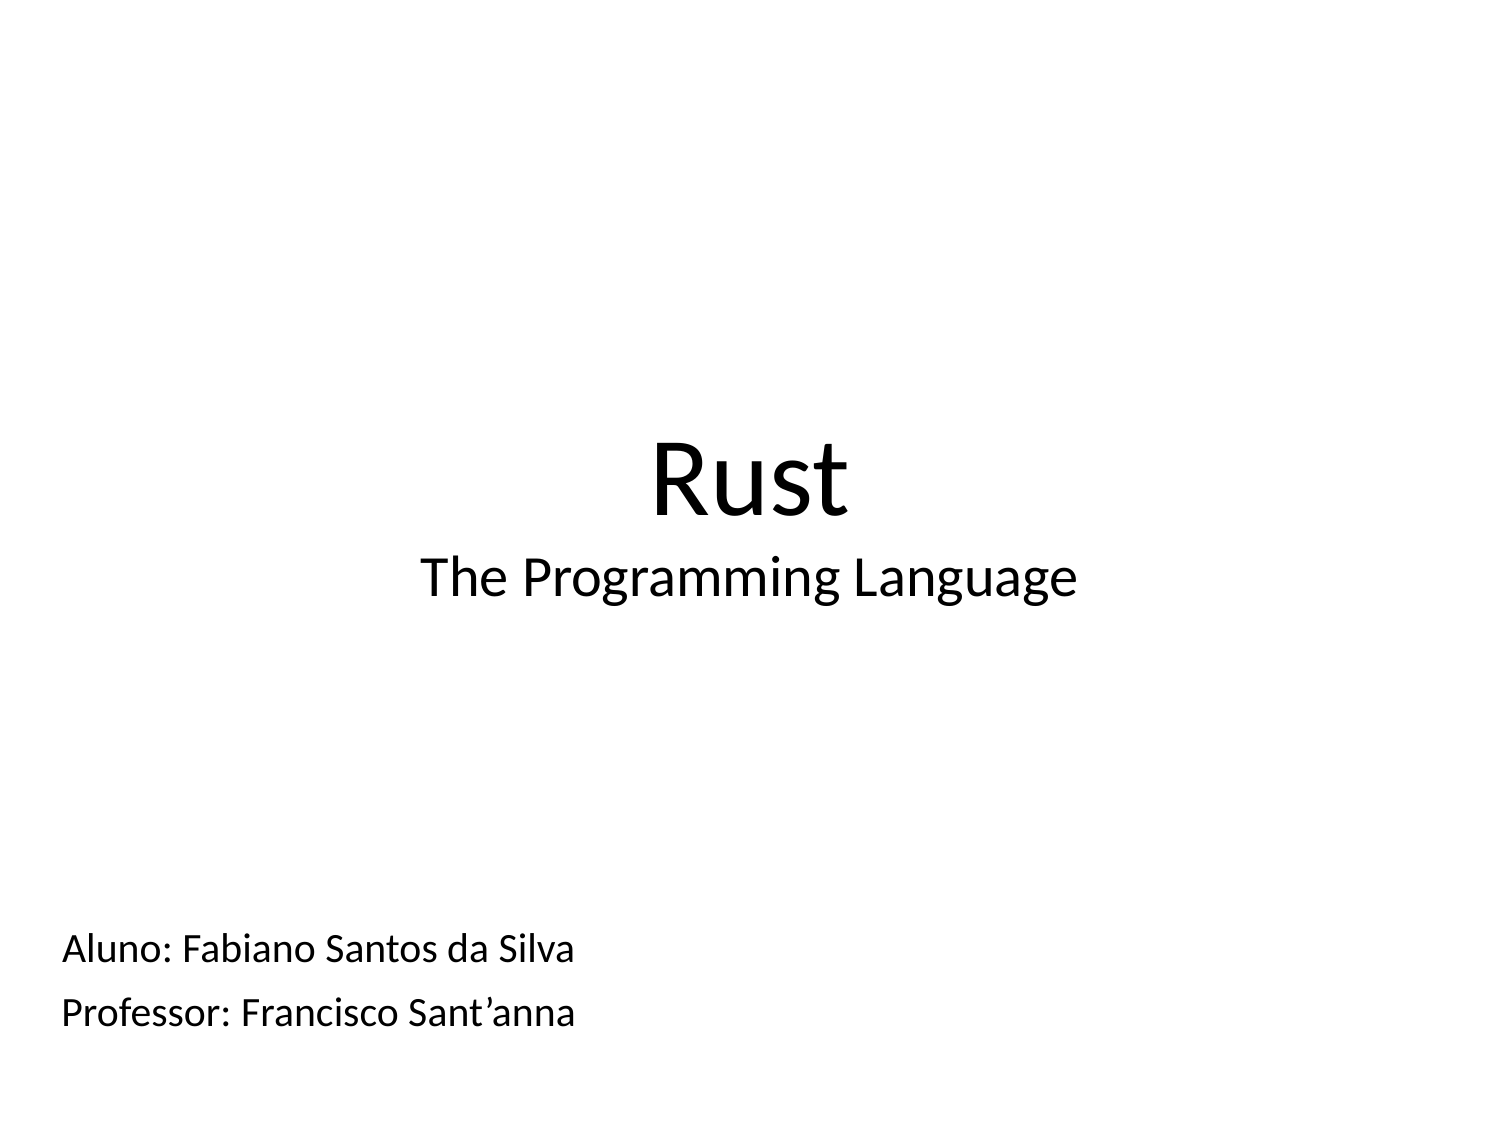

# Rust The Programming Language
Aluno: Fabiano Santos da Silva
Professor: Francisco Sant’anna